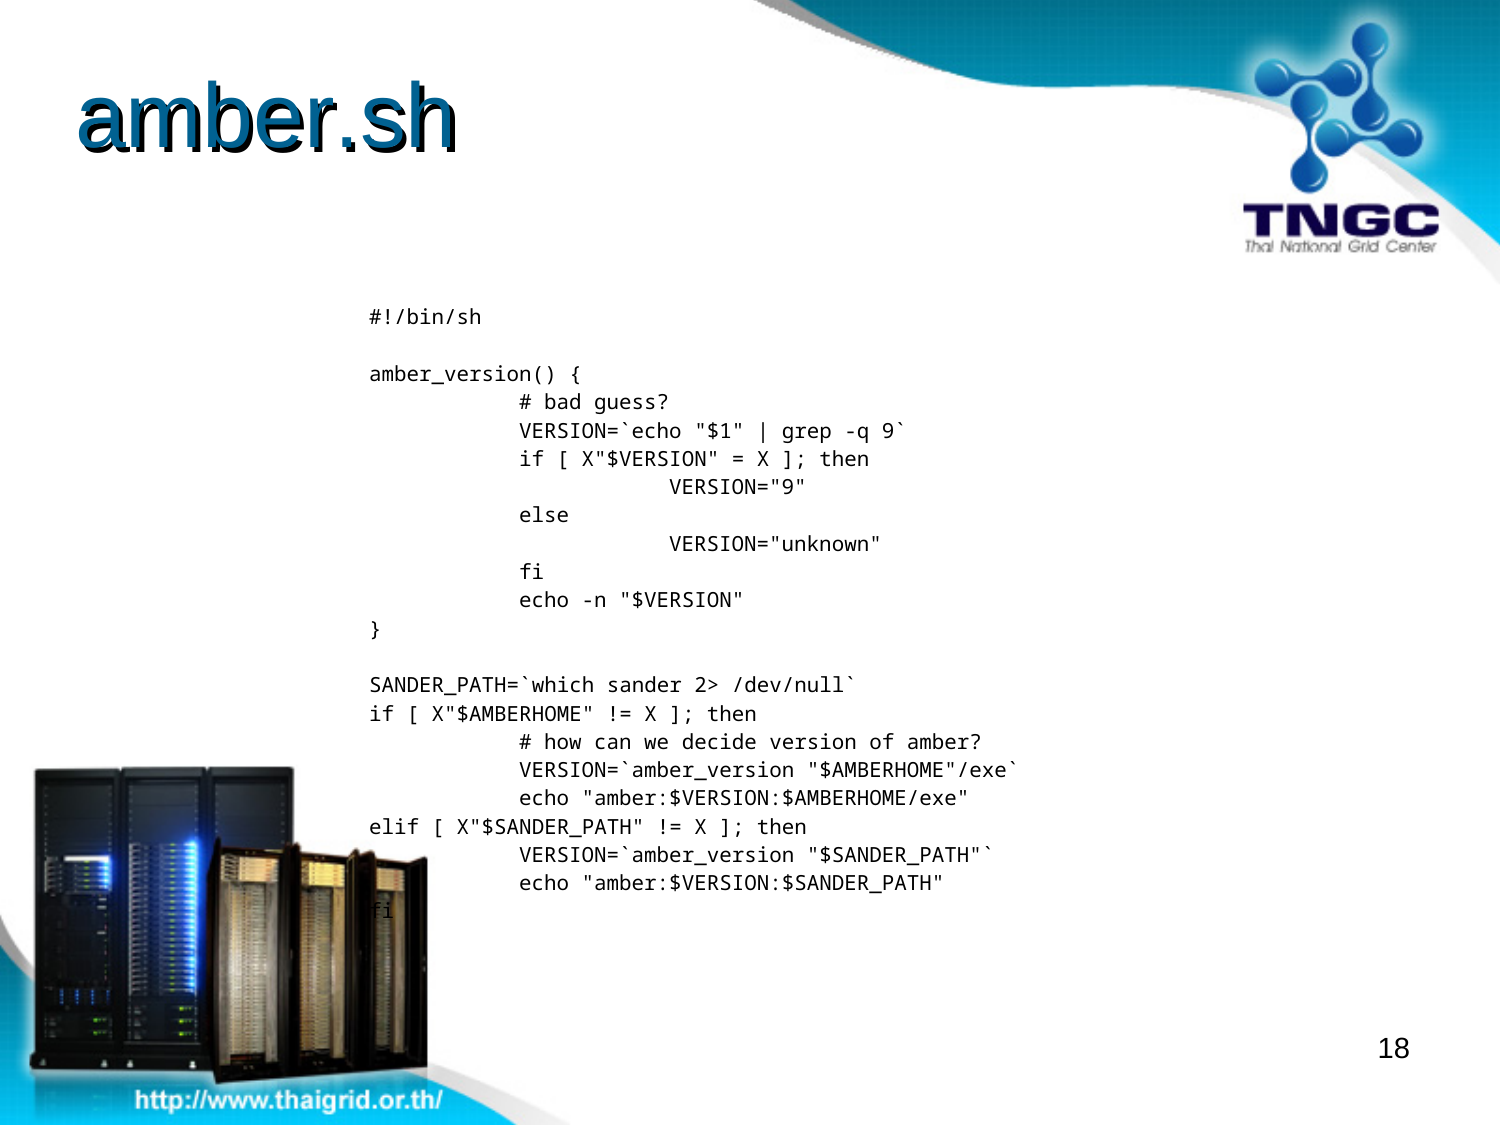

# amber.sh
#!/bin/sh
amber_version() {
	# bad guess?
	VERSION=`echo "$1" | grep -q 9`
	if [ X"$VERSION" = X ]; then
		VERSION="9"
	else
		VERSION="unknown"
	fi
	echo -n "$VERSION"
}
SANDER_PATH=`which sander 2> /dev/null`
if [ X"$AMBERHOME" != X ]; then
	# how can we decide version of amber?
	VERSION=`amber_version "$AMBERHOME"/exe`
	echo "amber:$VERSION:$AMBERHOME/exe"
elif [ X"$SANDER_PATH" != X ]; then
	VERSION=`amber_version "$SANDER_PATH"`
	echo "amber:$VERSION:$SANDER_PATH"
fi
18